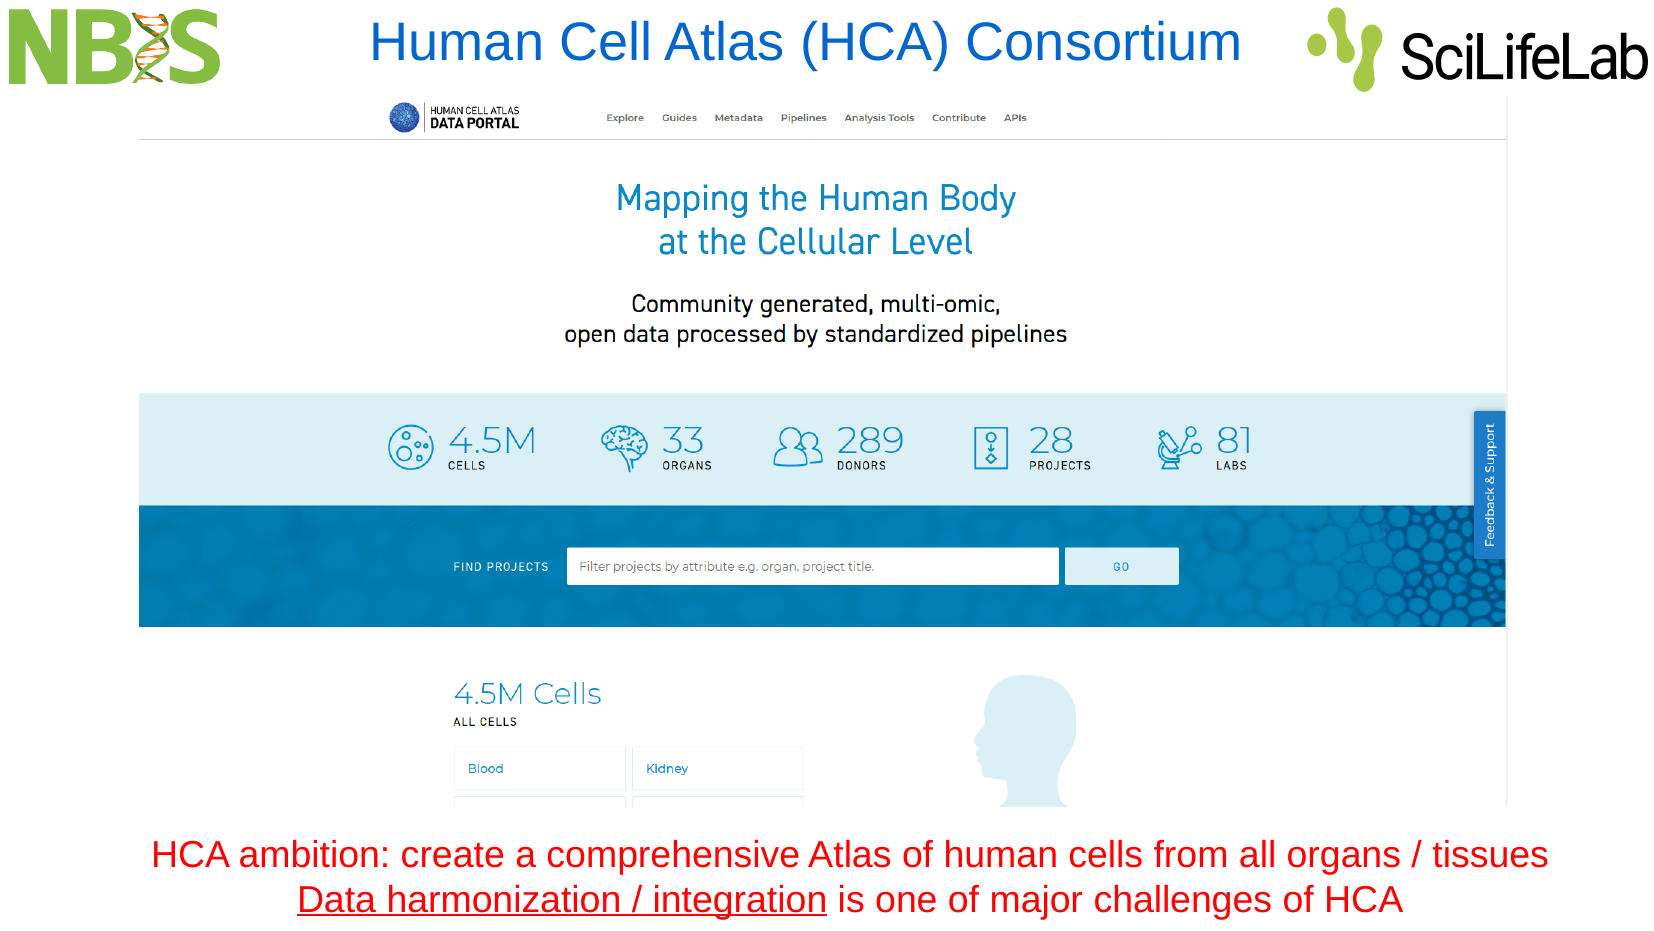

Human Cell Atlas (HCA) Consortium
HCA ambition: create a comprehensive Atlas of human cells from all organs / tissues
Data harmonization / integration is one of major challenges of HCA